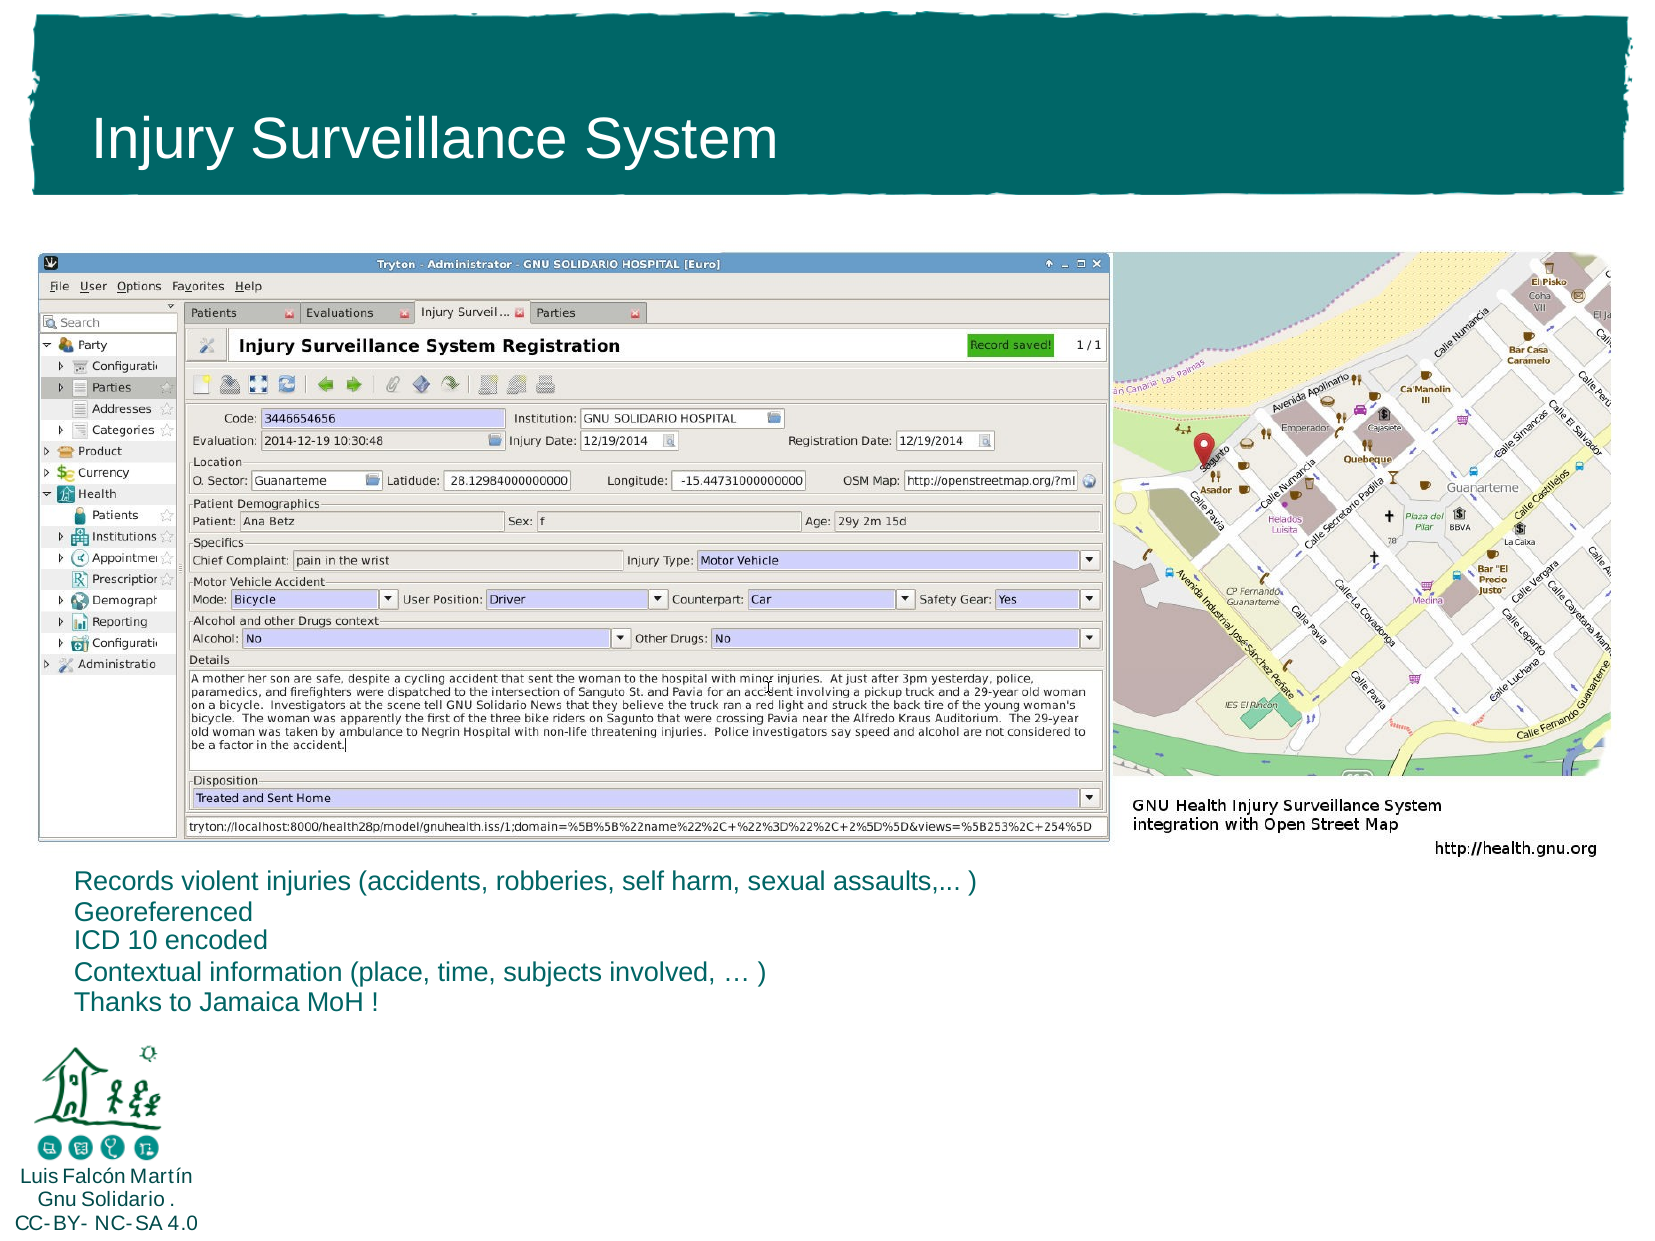

# Injury Surveillance System
Records violent injuries (accidents, robberies, self harm, sexual assaults,... ) Georeferenced
ICD 10 encoded
Contextual information (place, time, subjects involved, … ) Thanks to Jamaica MoH !
LuisFalcónMartín
GnuSolidario.
CC-BY-NC-SA4.0